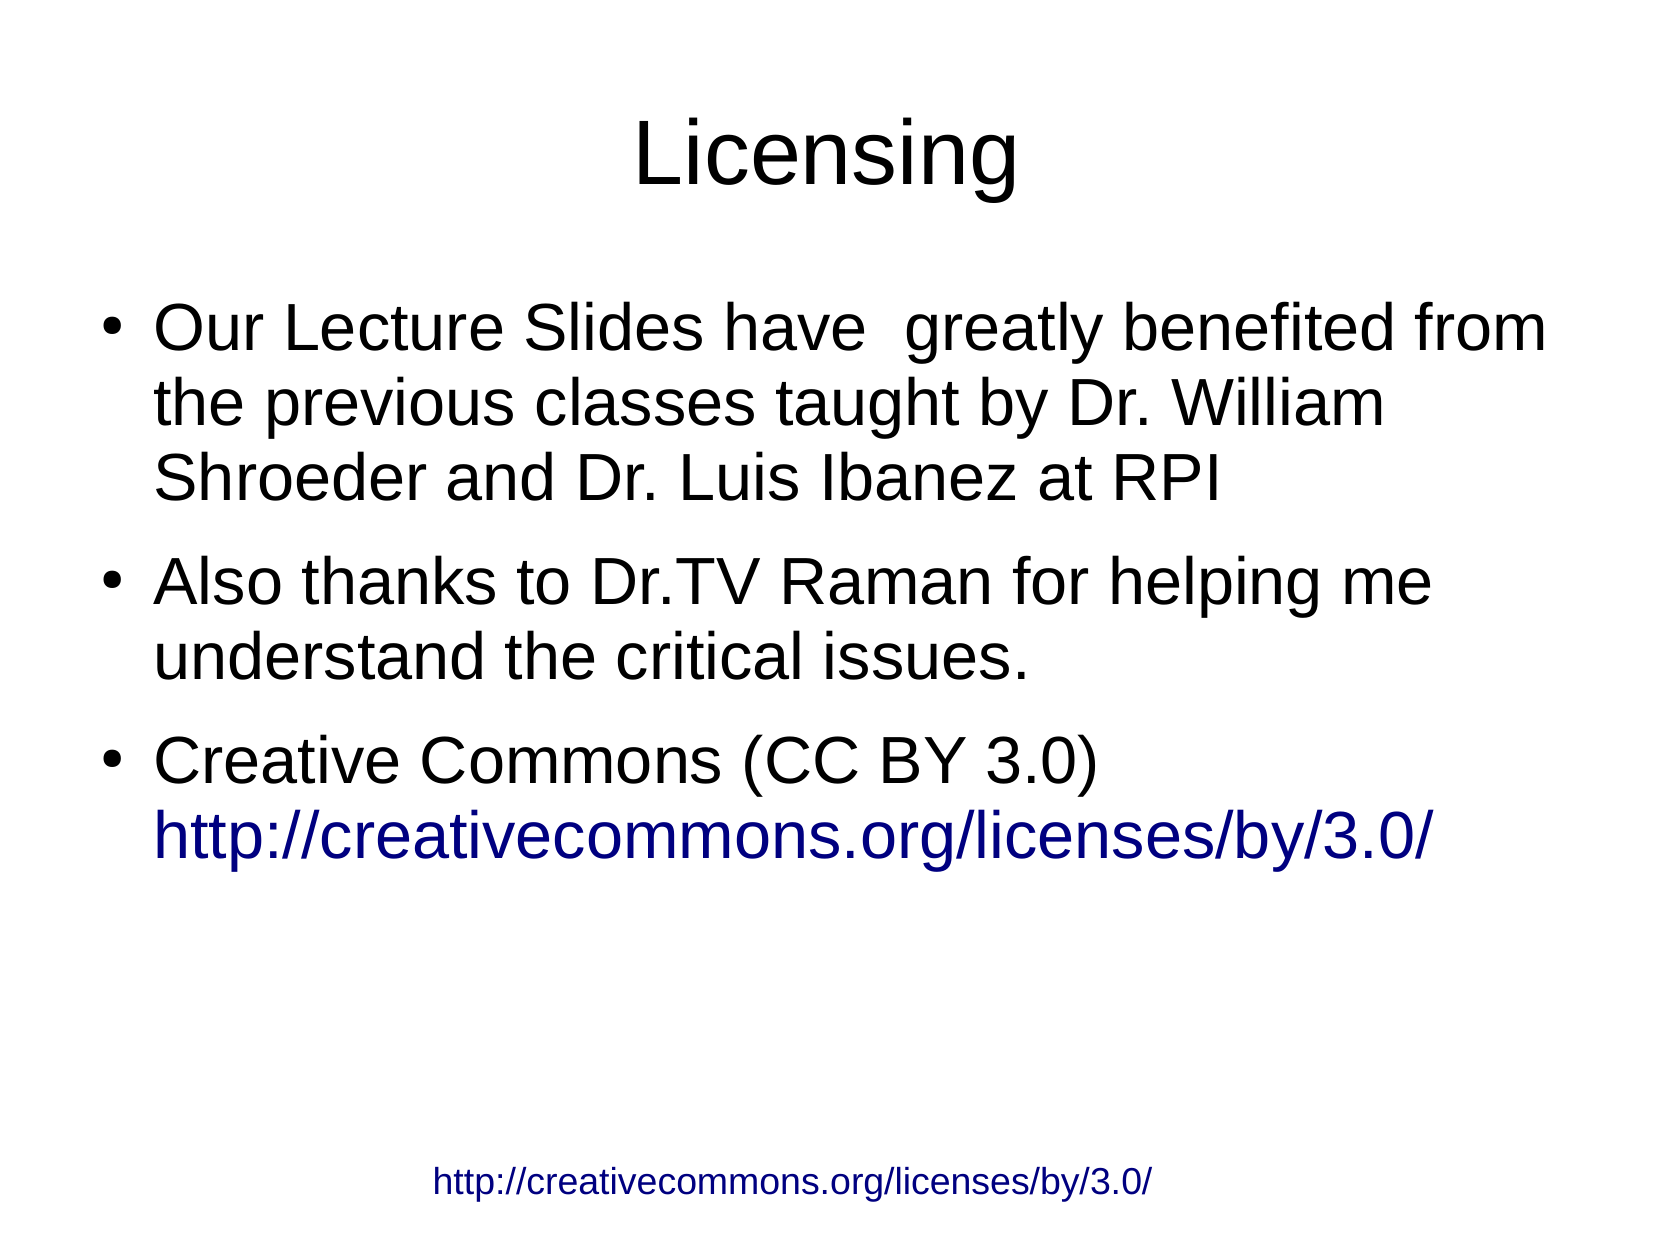

# Licensing
Our Lecture Slides have greatly benefited from the previous classes taught by Dr. William Shroeder and Dr. Luis Ibanez at RPI
Also thanks to Dr.TV Raman for helping me understand the critical issues.
Creative Commons (CC BY 3.0) http://creativecommons.org/licenses/by/3.0/
http://creativecommons.org/licenses/by/3.0/